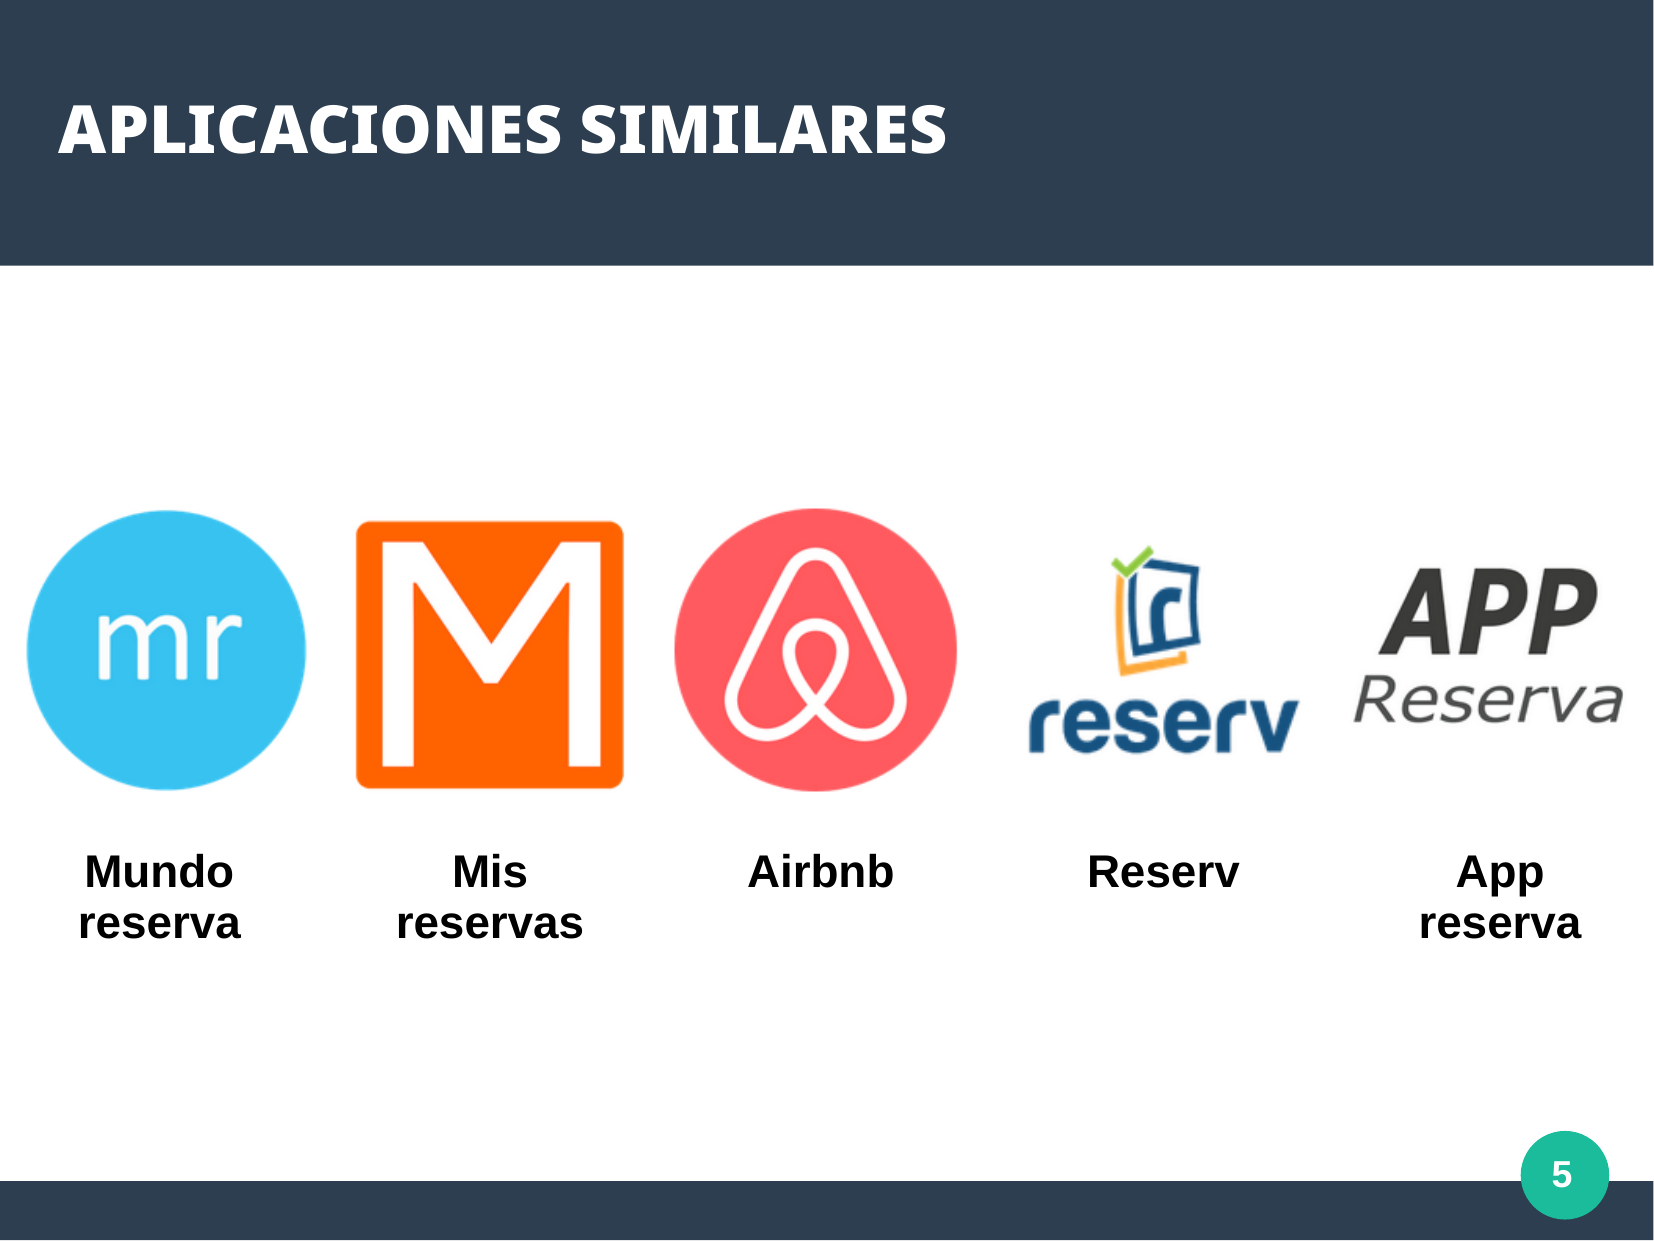

# APLICACIONES SIMILARES
Mundo reserva
Mis reservas
Airbnb
Reserv
App reserva